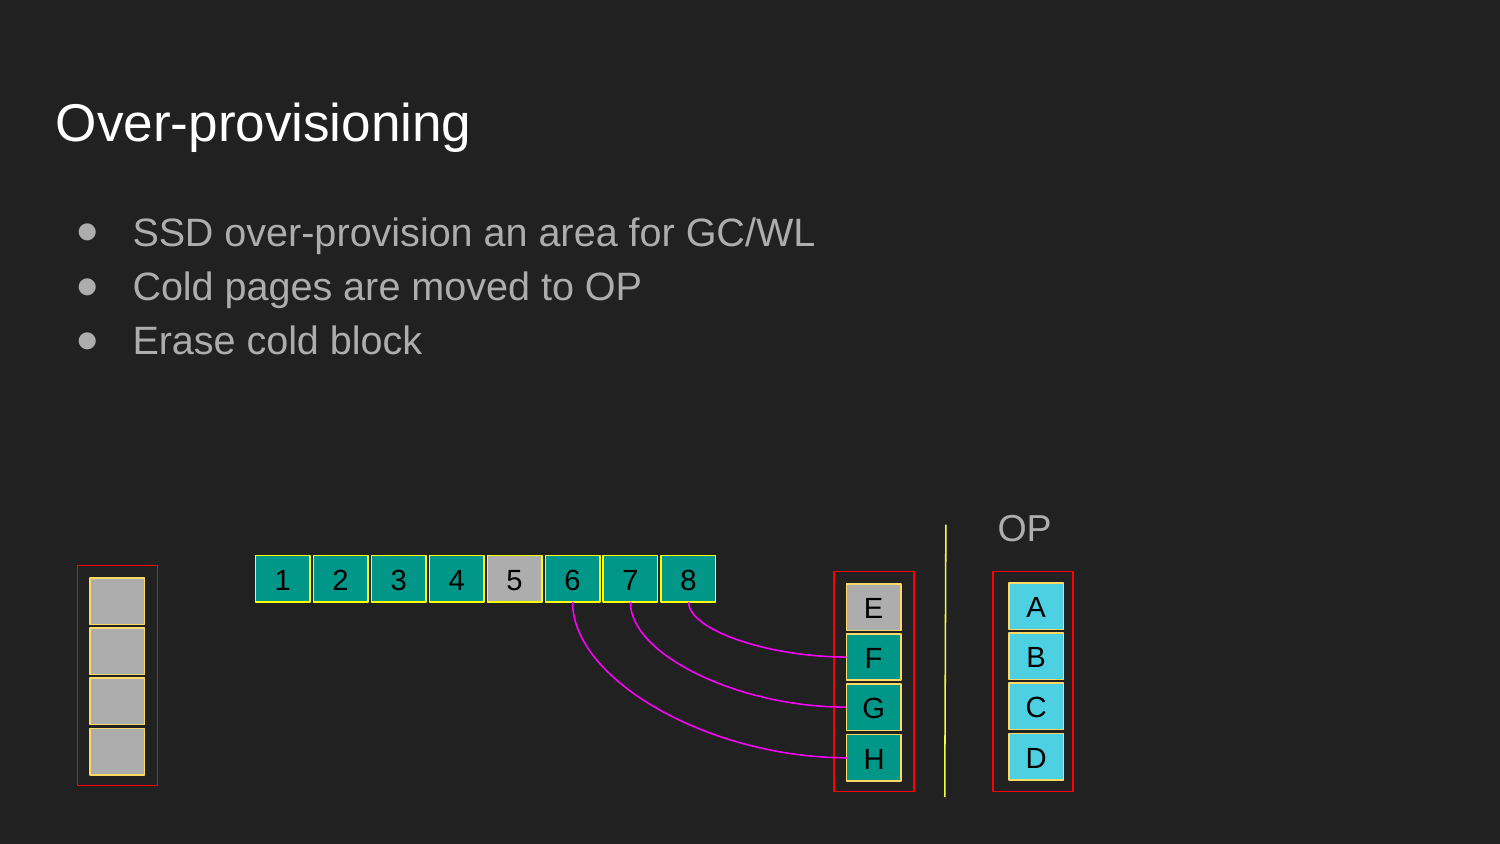

# Over-provisioning
SSD over-provision an area for GC/WL
Cold pages are moved to OP
Erase cold block
OP
1
2
3
4
5
6
7
8
A
E
B
F
C
G
D
H